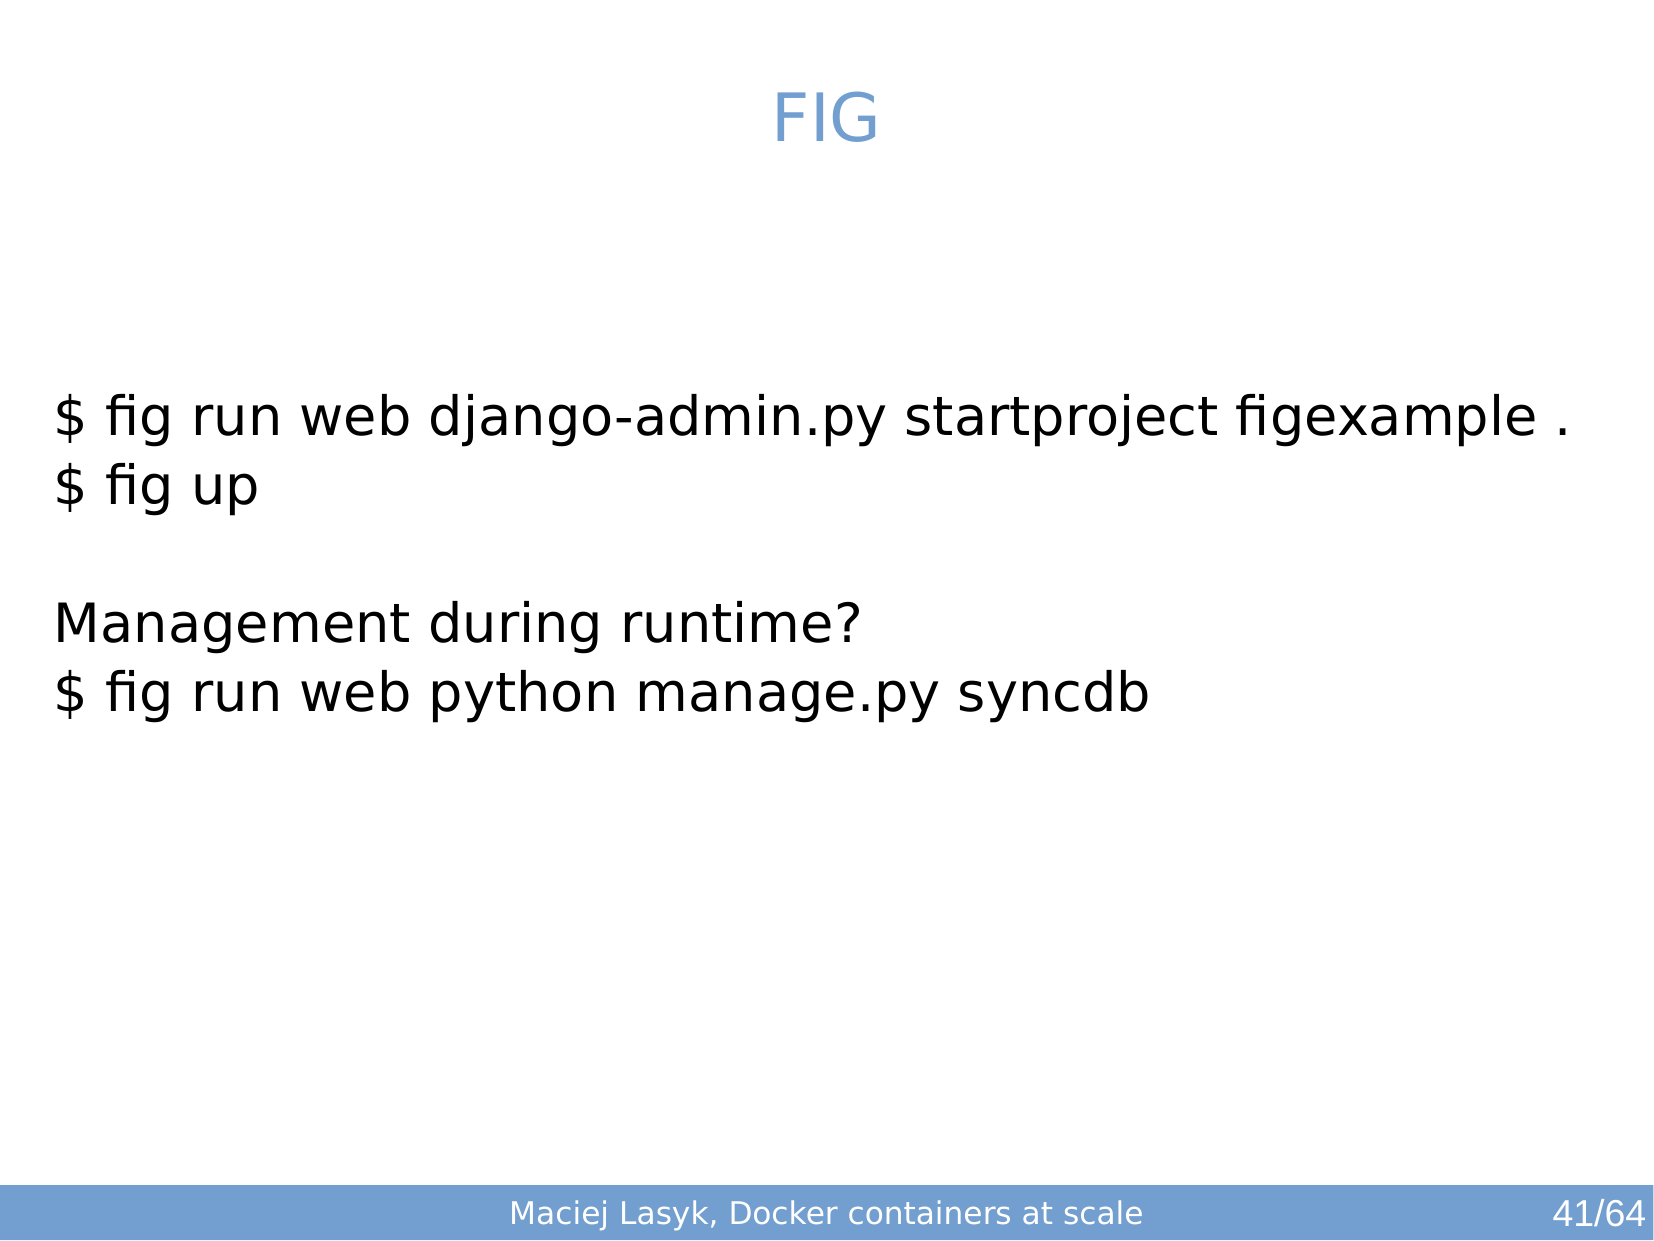

FIG
$ fig run web django-admin.py startproject figexample .
$ fig up
Management during runtime?
$ fig run web python manage.py syncdb
 41/64
Maciej Lasyk, Docker containers at scale